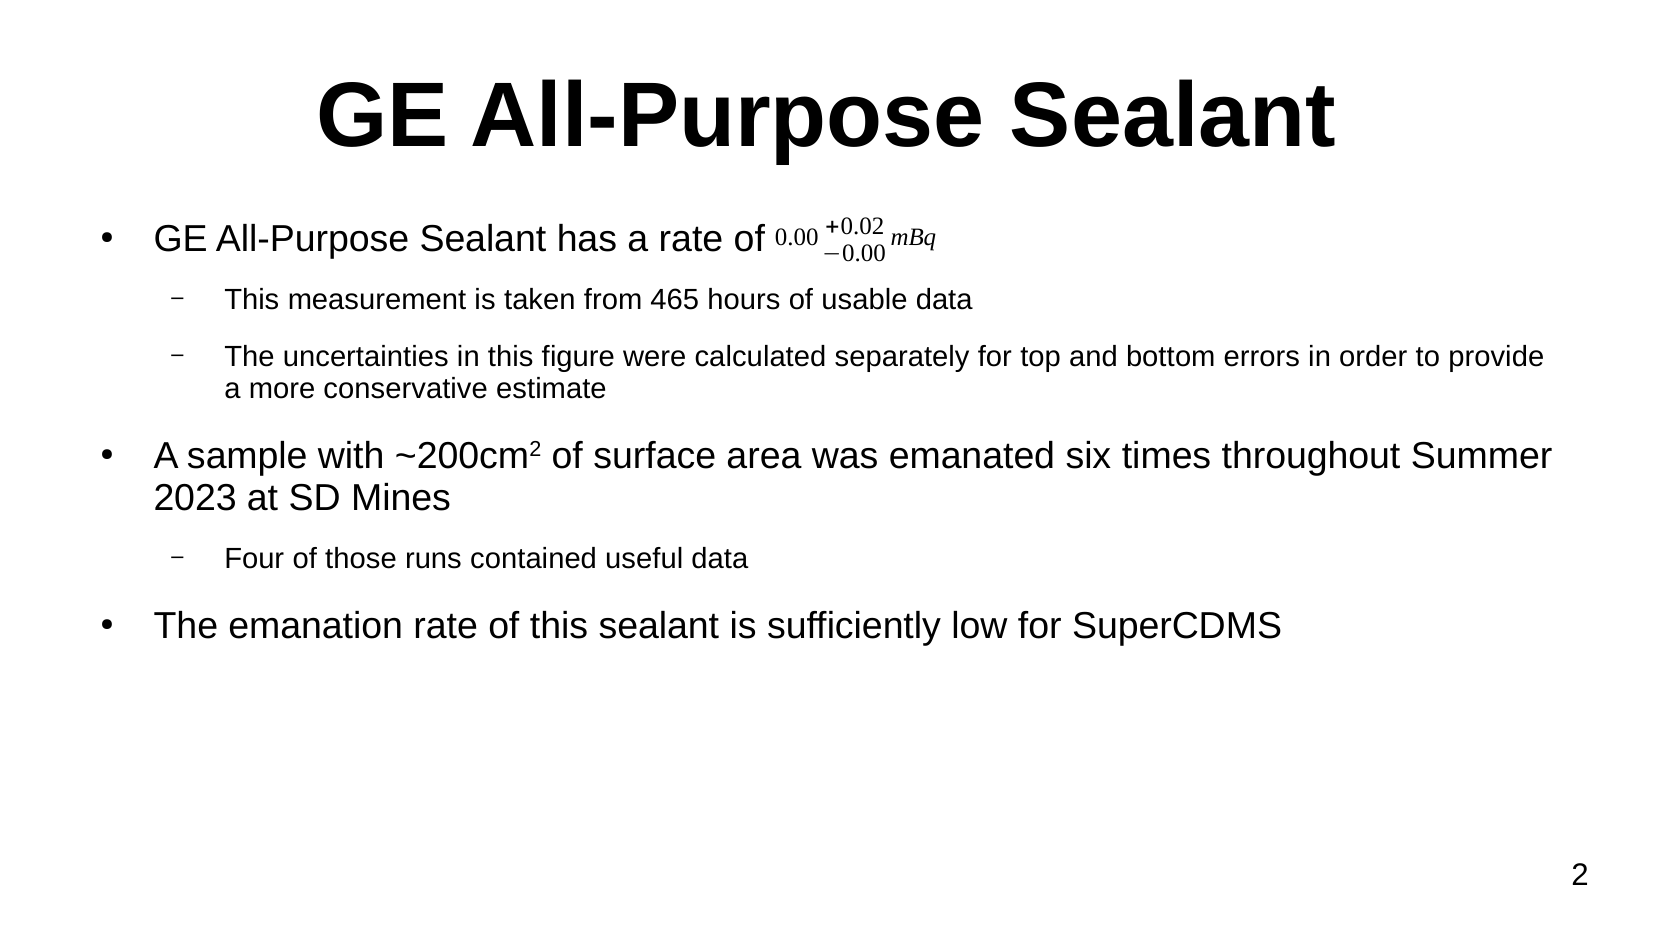

# GE All-Purpose Sealant
GE All-Purpose Sealant has a rate of
This measurement is taken from 465 hours of usable data
The uncertainties in this figure were calculated separately for top and bottom errors in order to provide a more conservative estimate
A sample with ~200cm2 of surface area was emanated six times throughout Summer 2023 at SD Mines
Four of those runs contained useful data
The emanation rate of this sealant is sufficiently low for SuperCDMS